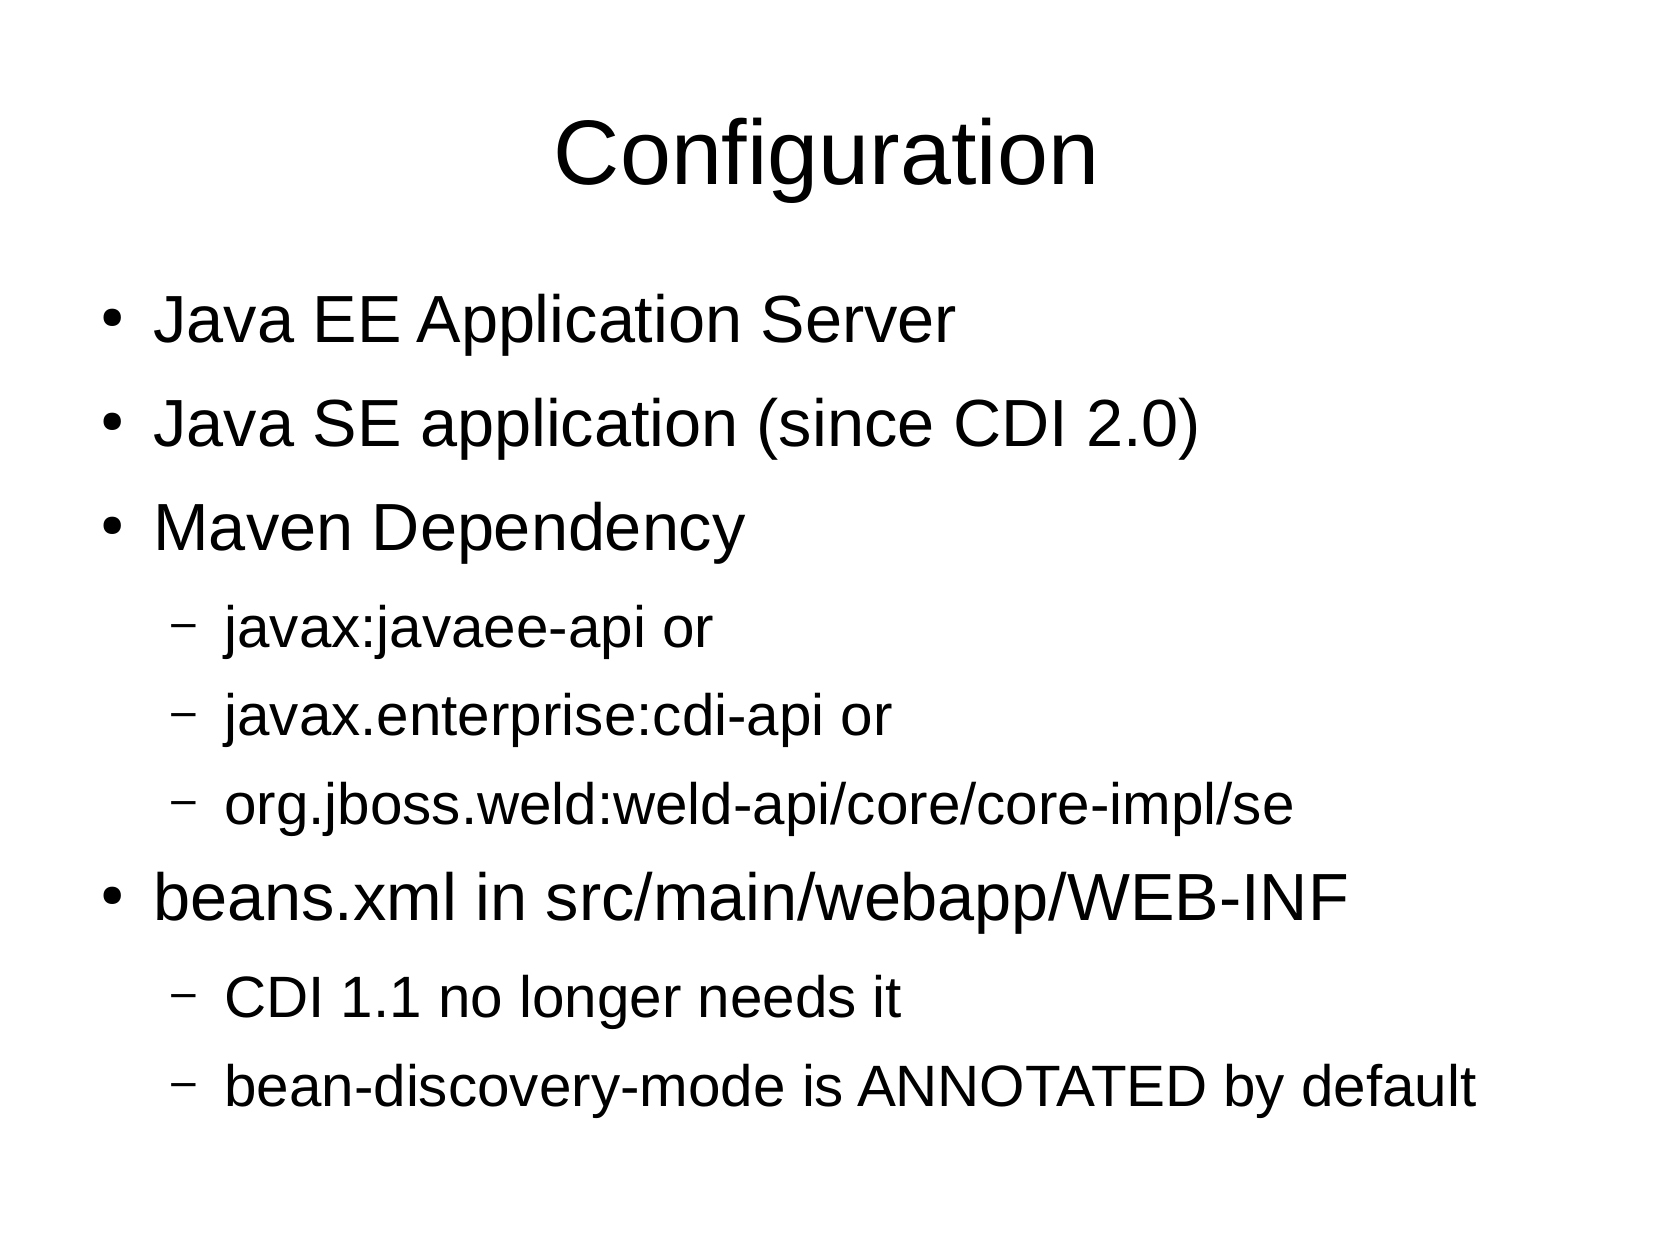

# Configuration
Java EE Application Server
Java SE application (since CDI 2.0)
Maven Dependency
javax:javaee-api or
javax.enterprise:cdi-api or
org.jboss.weld:weld-api/core/core-impl/se
beans.xml in src/main/webapp/WEB-INF
CDI 1.1 no longer needs it
bean-discovery-mode is ANNOTATED by default